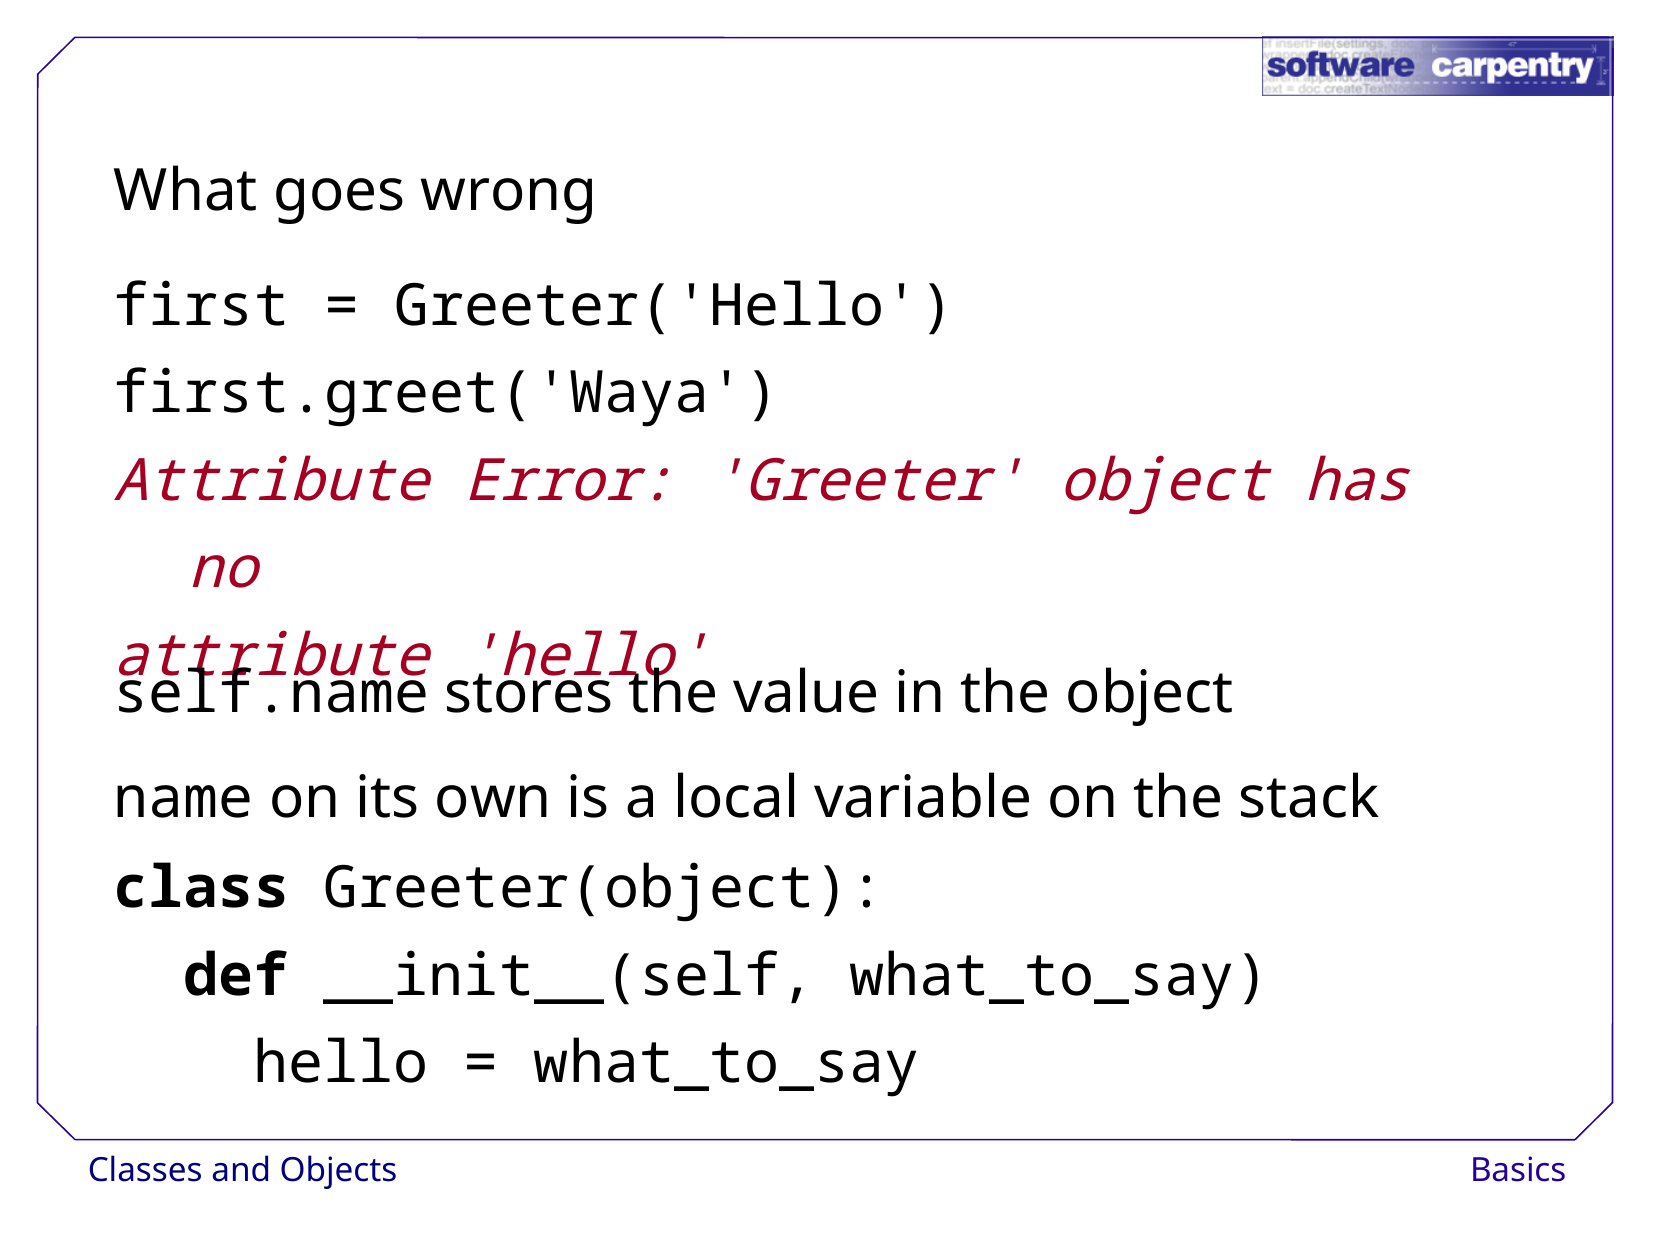

What goes wrong
first = Greeter('Hello')
first.greet('Waya')
Attribute Error: 'Greeter' object has no
attribute 'hello'
self.name stores the value in the object
name on its own is a local variable on the stack
class Greeter(object):
 def __init__(self, what_to_say)
 hello = what_to_say